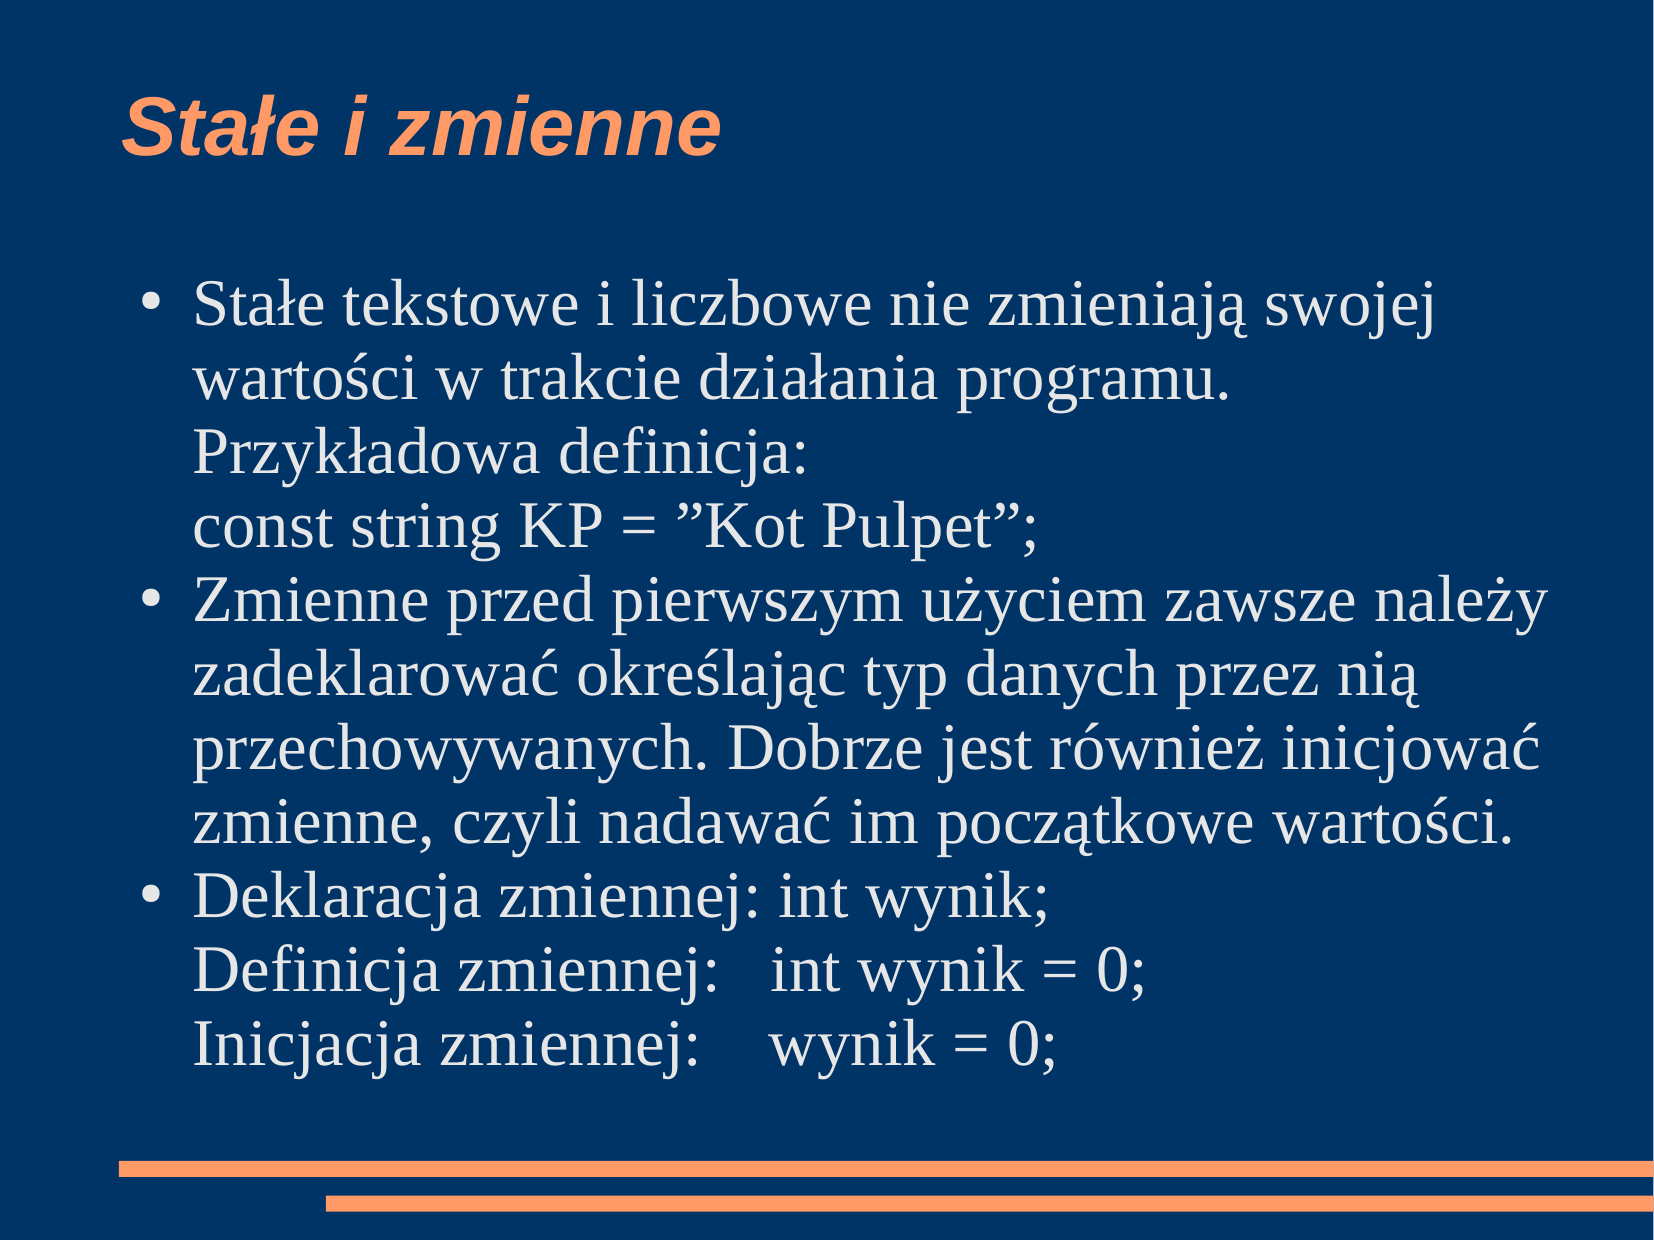

# Stałe i zmienne
Stałe tekstowe i liczbowe nie zmieniają swojej wartości w trakcie działania programu. Przykładowa definicja:
const string KP = ”Kot Pulpet”;
Zmienne przed pierwszym użyciem zawsze należy zadeklarować określając typ danych przez nią przechowywanych. Dobrze jest również inicjować zmienne, czyli nadawać im początkowe wartości.
Deklaracja zmiennej: int wynik;
Definicja zmiennej: int wynik = 0;
Inicjacja zmiennej: wynik = 0;